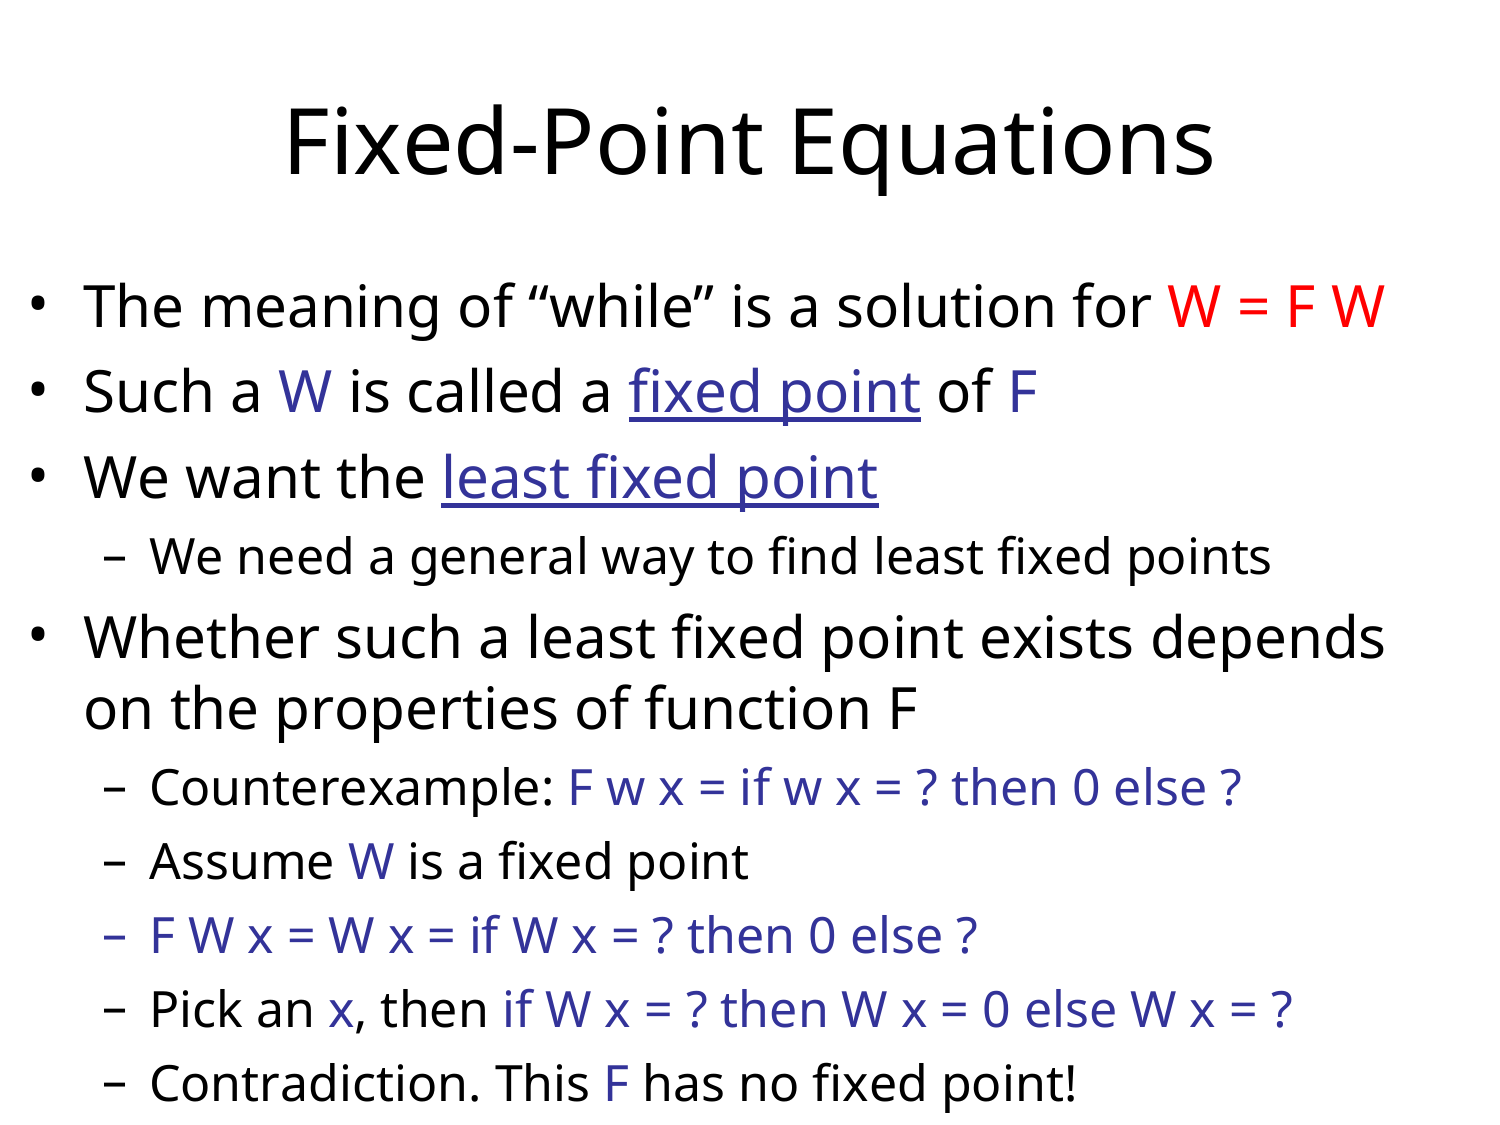

# Fixed-Point Equations
The meaning of “while” is a solution for W = F W
Such a W is called a fixed point of F
We want the least fixed point
We need a general way to find least fixed points
Whether such a least fixed point exists depends on the properties of function F
Counterexample: F w x = if w x = ? then 0 else ?
Assume W is a fixed point
F W x = W x = if W x = ? then 0 else ?
Pick an x, then if W x = ? then W x = 0 else W x = ?
Contradiction. This F has no fixed point!